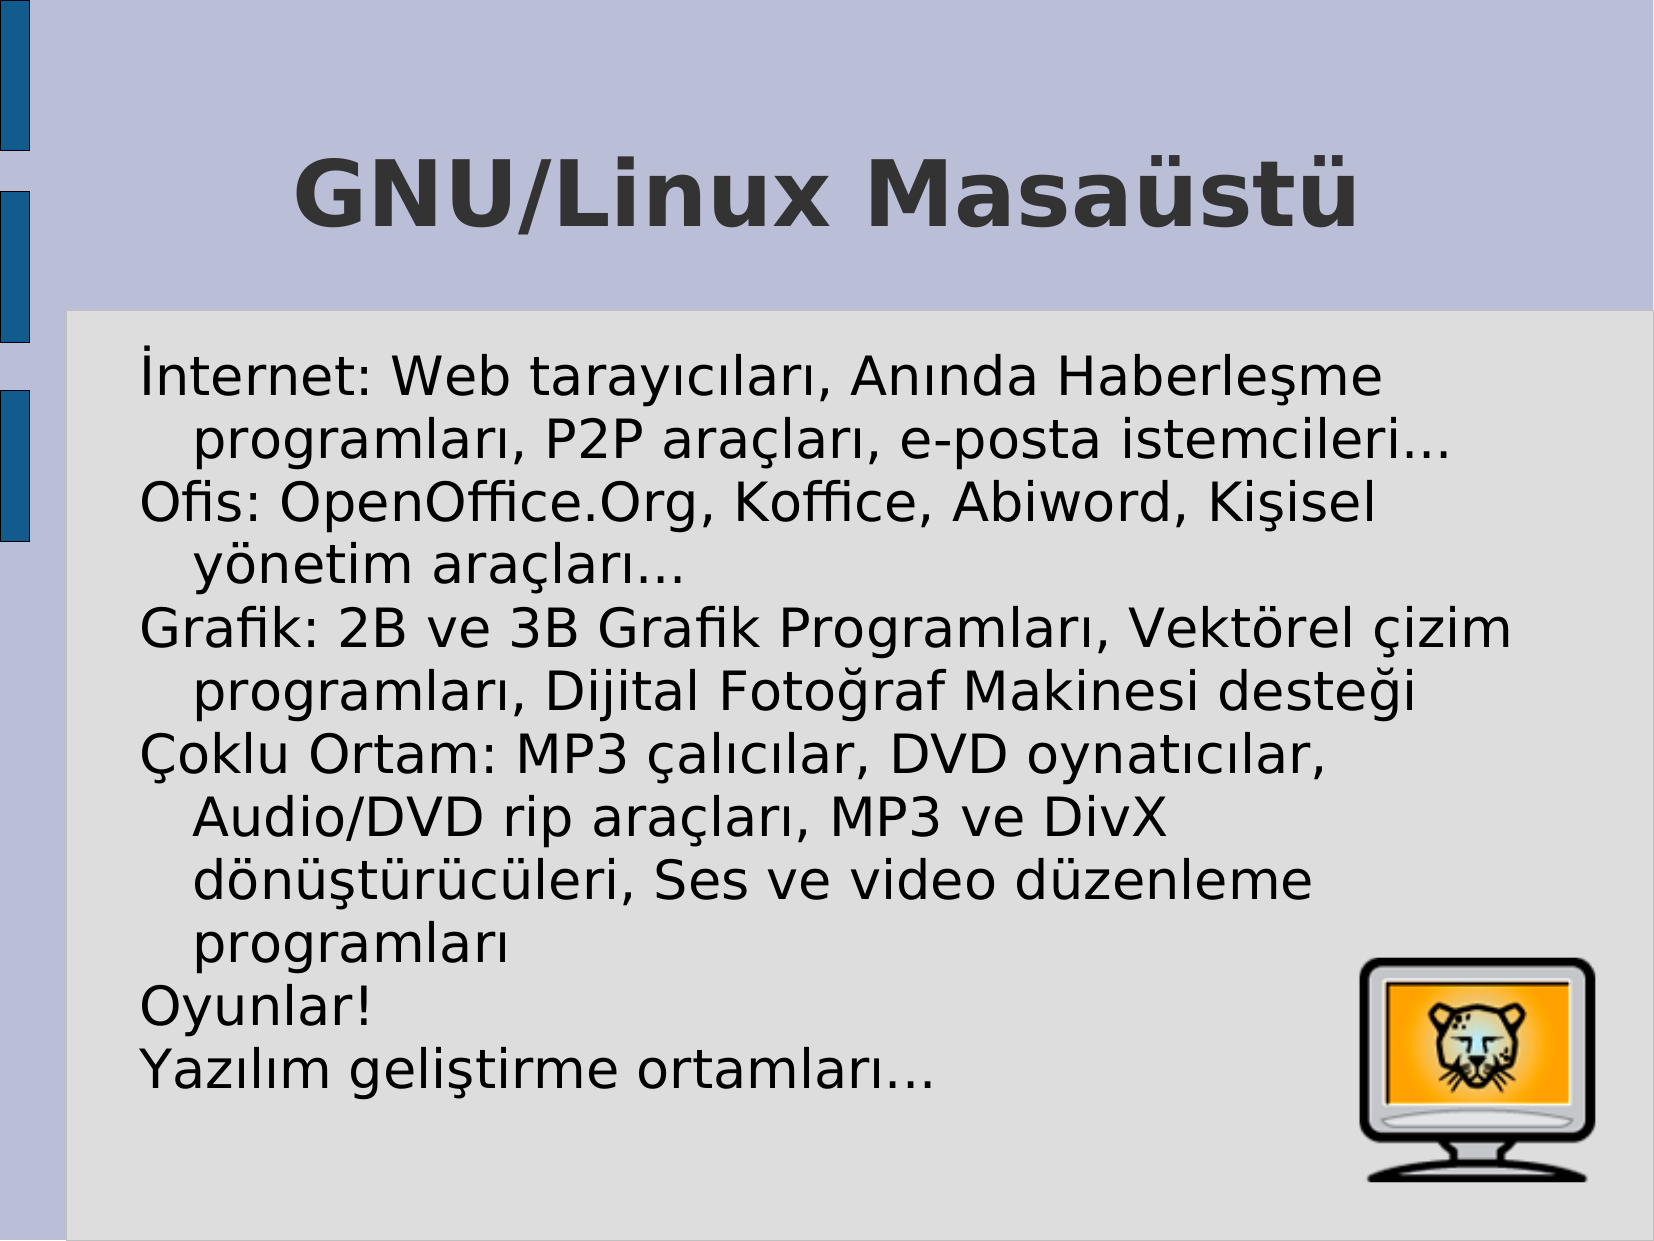

# GNU/Linux Masaüstü
İnternet: Web tarayıcıları, Anında Haberleşme programları, P2P araçları, e-posta istemcileri...
Ofis: OpenOffice.Org, Koffice, Abiword, Kişisel yönetim araçları...
Grafik: 2B ve 3B Grafik Programları, Vektörel çizim programları, Dijital Fotoğraf Makinesi desteği
Çoklu Ortam: MP3 çalıcılar, DVD oynatıcılar, Audio/DVD rip araçları, MP3 ve DivX dönüştürücüleri, Ses ve video düzenleme programları
Oyunlar!
Yazılım geliştirme ortamları...